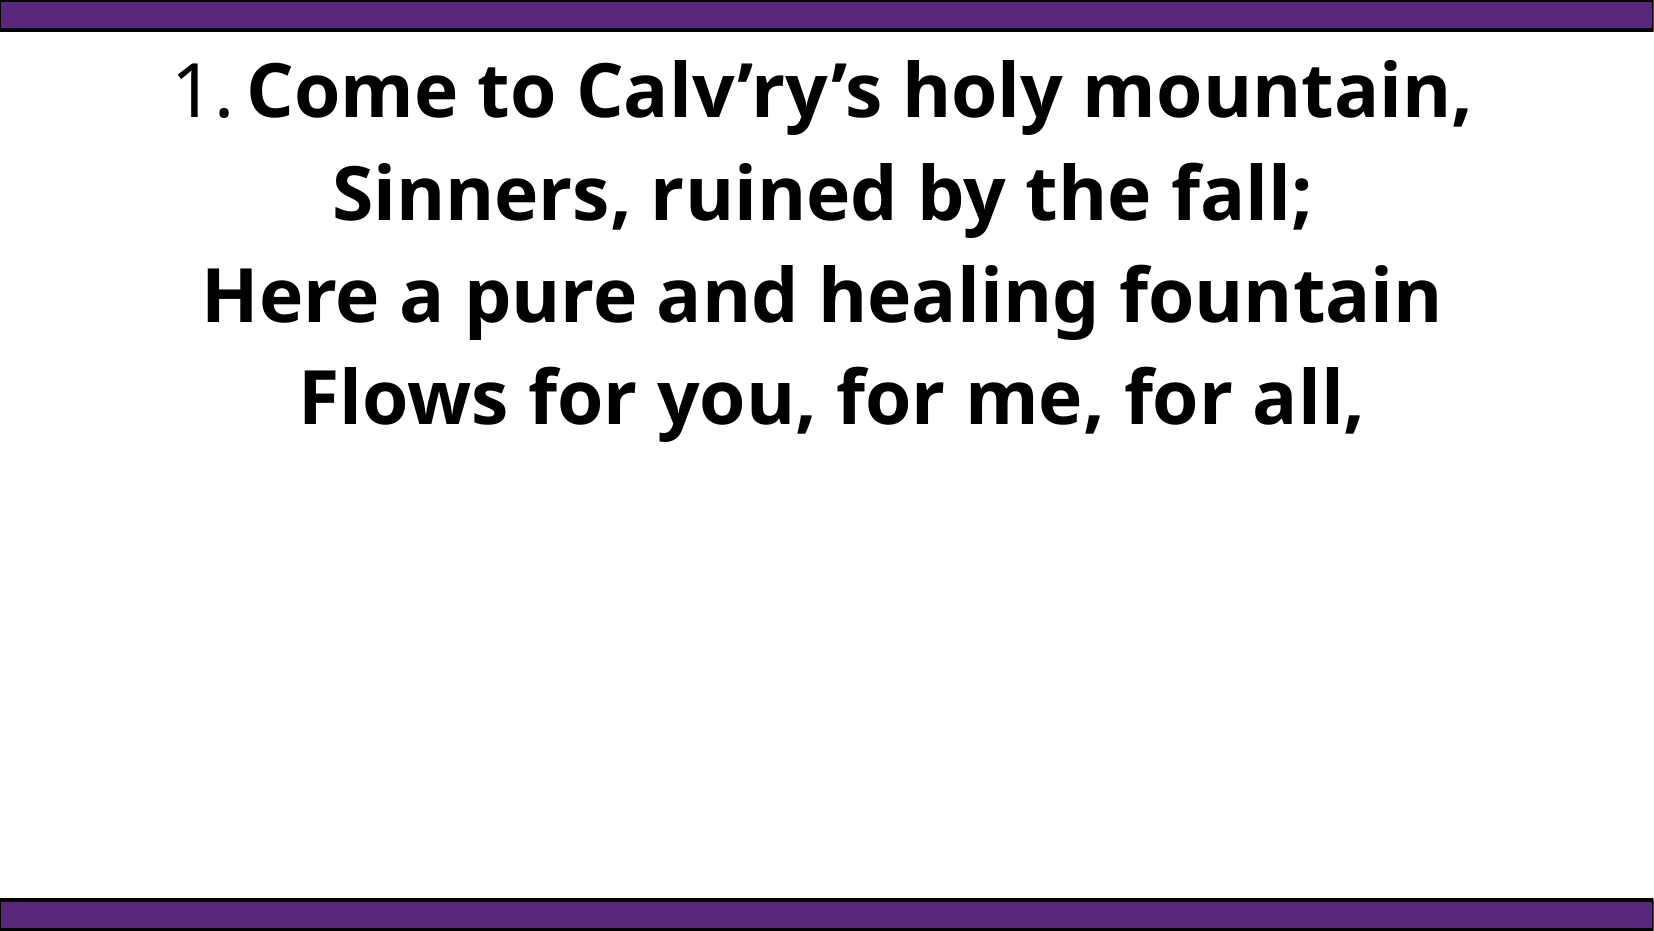

1.	Come to Calv’ry’s holy mountain,
Sinners, ruined by the fall;
Here a pure and healing fountain
Flows for you, for me, for all,